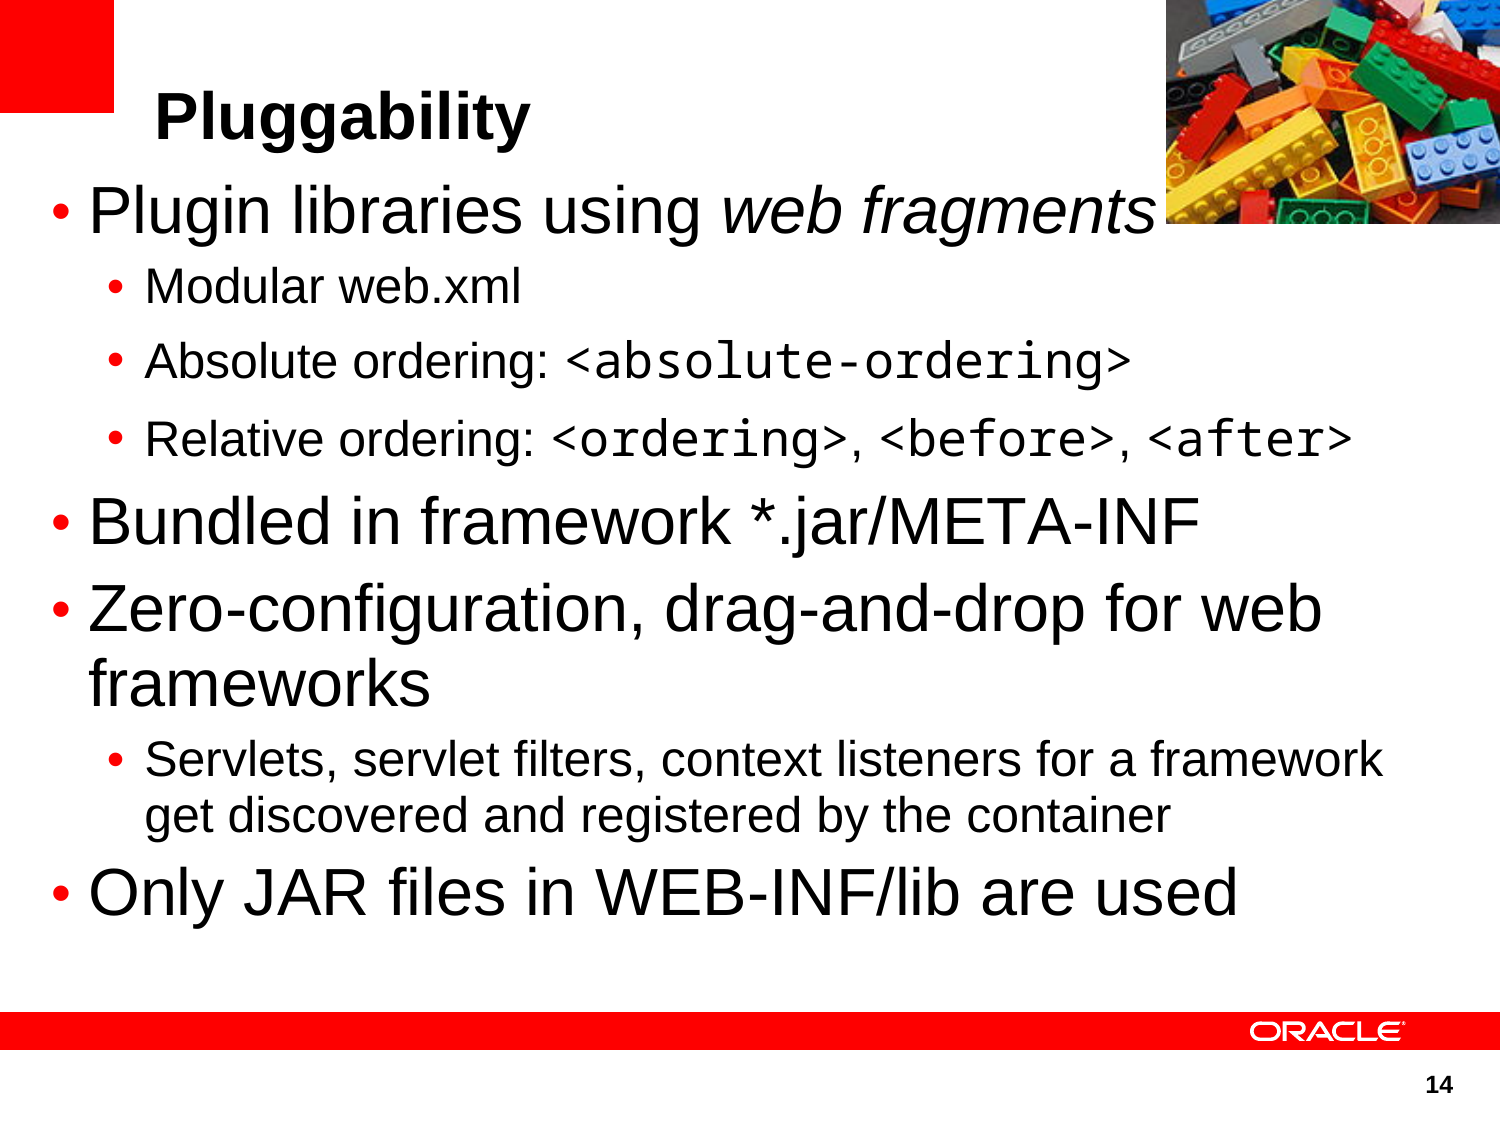

# Pluggability
Plugin libraries using web fragments
Modular web.xml
Absolute ordering: <absolute-ordering>
Relative ordering: <ordering>, <before>, <after>
Bundled in framework *.jar/META-INF
Zero-configuration, drag-and-drop for web frameworks
Servlets, servlet filters, context listeners for a framework get discovered and registered by the container
Only JAR files in WEB-INF/lib are used